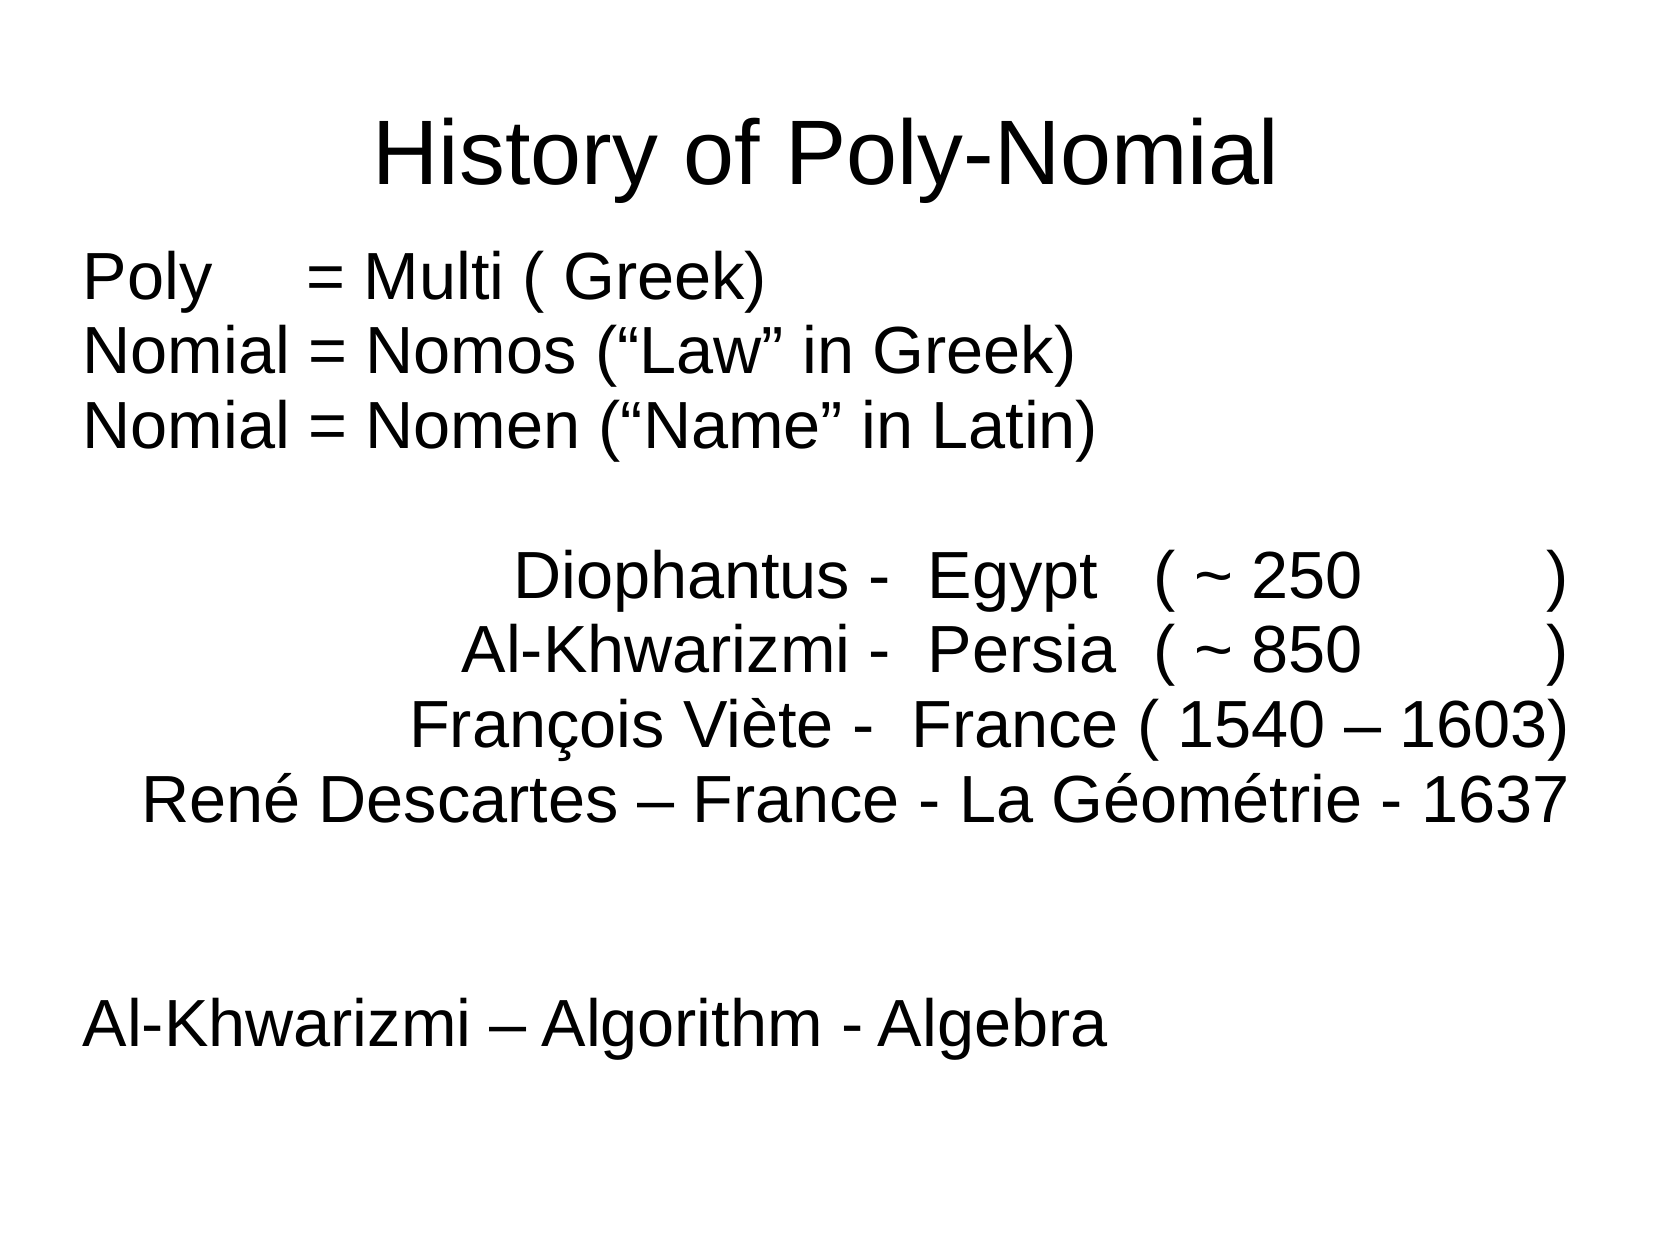

# History of Poly-Nomial
Poly 	 = Multi ( Greek)
Nomial = Nomos (“Law” in Greek)
Nomial = Nomen (“Name” in Latin)
Diophantus - Egypt ( ~ 250 )
Al-Khwarizmi - Persia ( ~ 850 )
François Viète - France ( 1540 – 1603)
René Descartes – France - La Géométrie - 1637
Al-Khwarizmi – Algorithm - Algebra